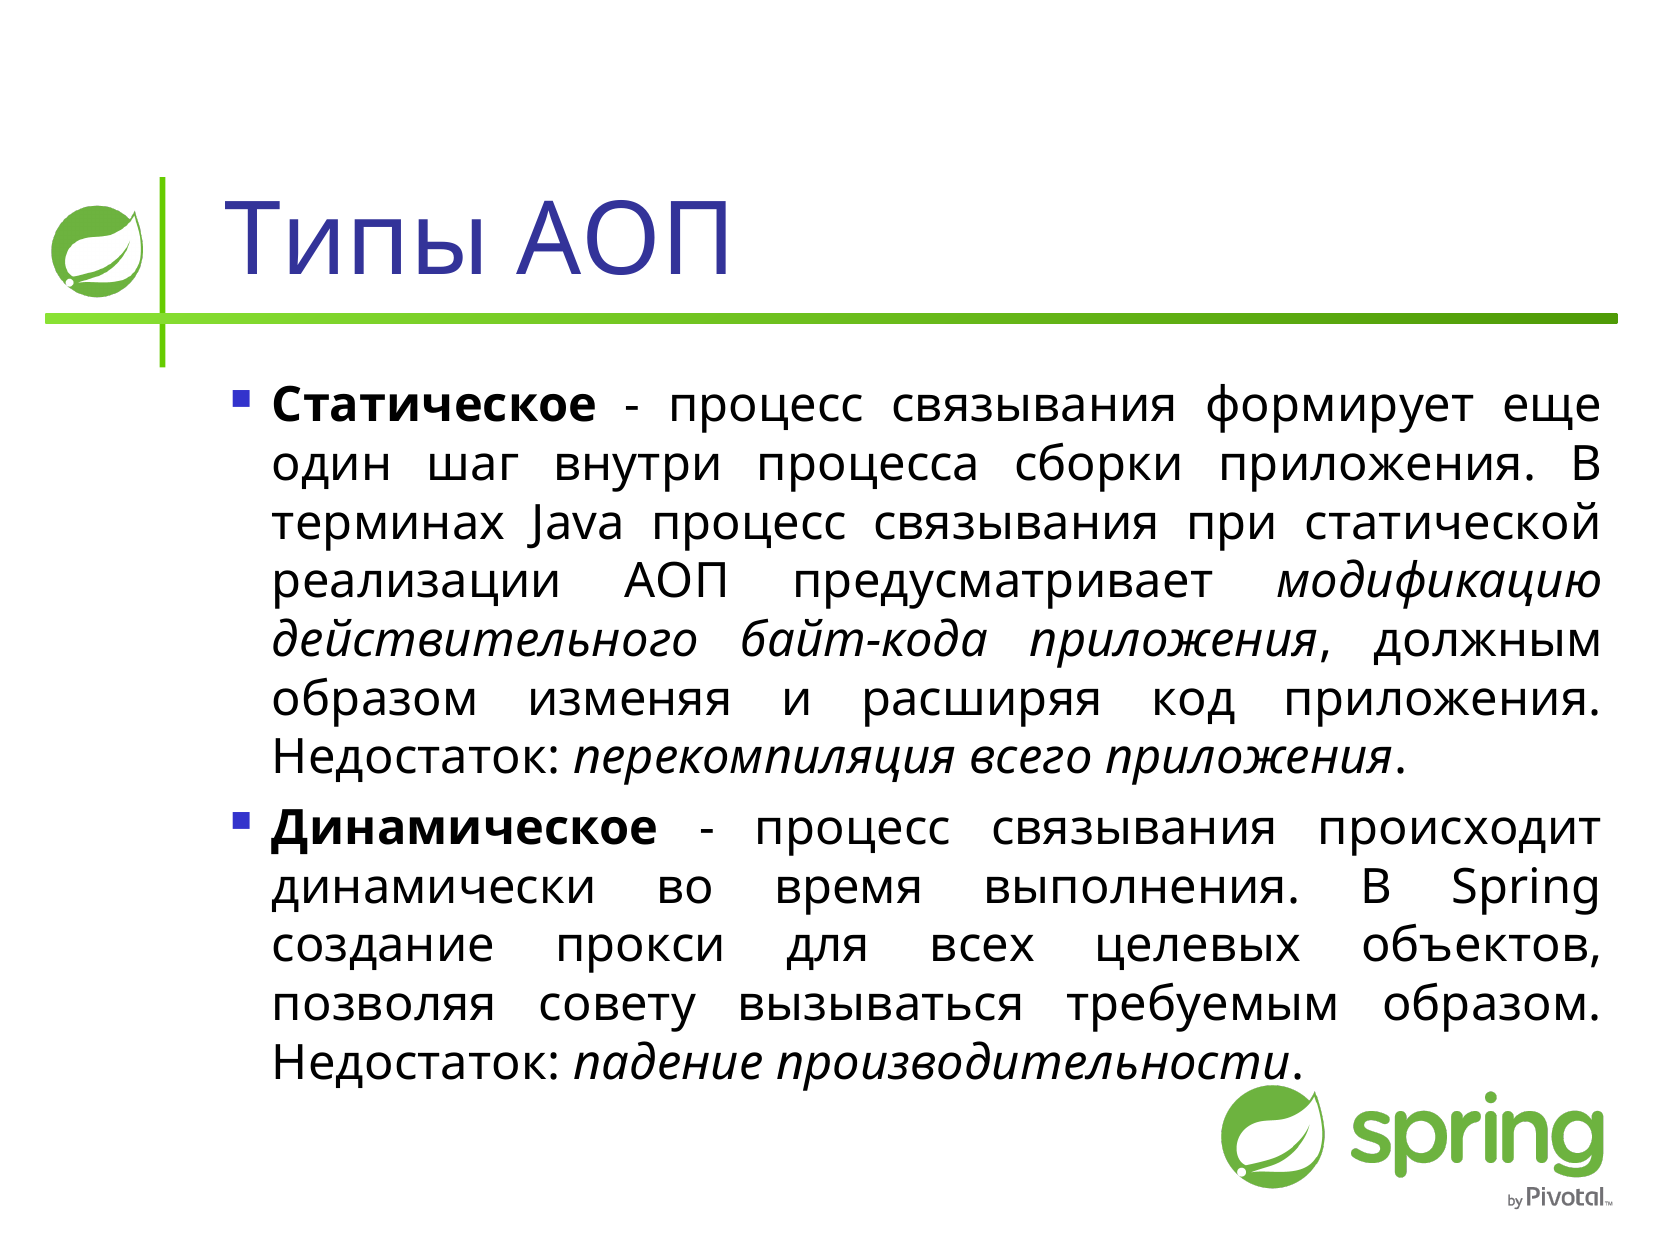

# Типы АОП
Статическое - процесс связывания формирует еще один шаг внутри процесса сборки приложения. В терминах Java процесс связывания при статической реализации АОП предусматривает модификацию действительного байт-кода приложения, должным образом изменяя и расширяя код приложения. Недостаток: перекомпиляция всего приложения.
Динамическое - процесс связывания происходит динамически во время выполнения. В Spring создание прокси для всех целевых объ­ектов, позволяя совету вызываться требуемым образом. Недостаток: падение производительности.